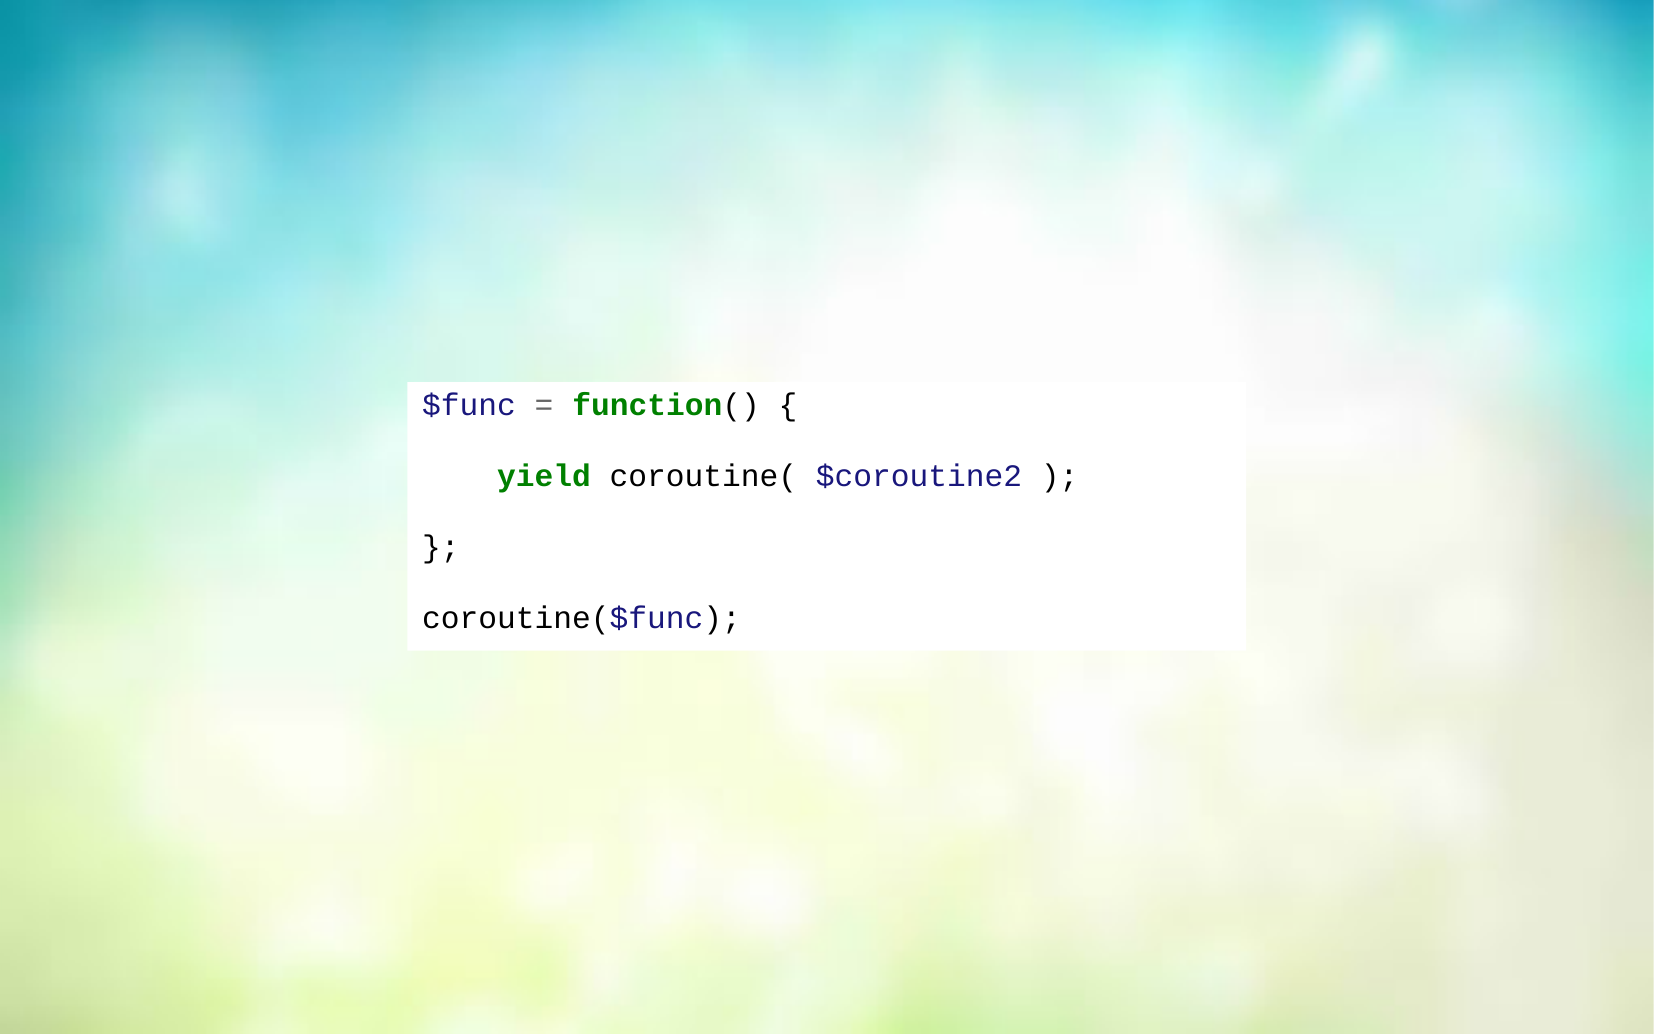

$func = function() {
 yield coroutine( $coroutine2 );
};
coroutine($func);